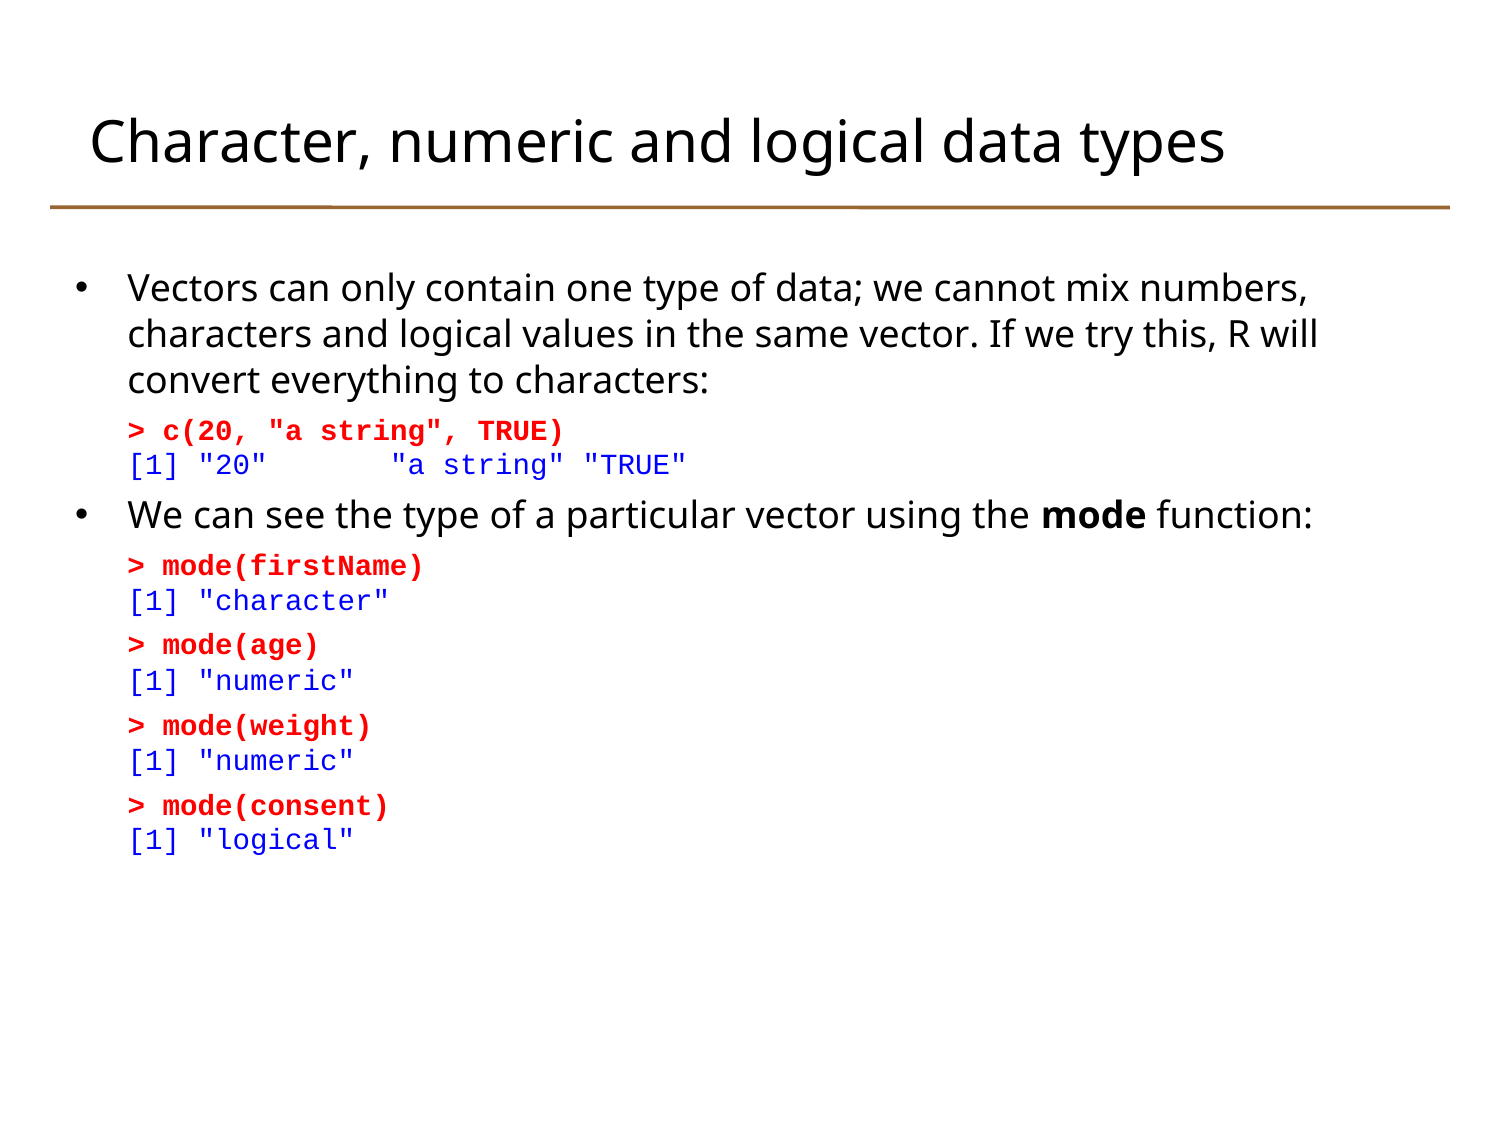

Character, numeric and logical data types
Vectors can only contain one type of data; we cannot mix numbers, characters and logical values in the same vector. If we try this, R will convert everything to characters:
 > c(20, "a string", TRUE)
 [1] "20" "a string" "TRUE"
We can see the type of a particular vector using the mode function:
> mode(firstName)
 [1] "character"
 > mode(age)
 [1] "numeric"
 > mode(weight)
 [1] "numeric"
 > mode(consent)
 [1] "logical"